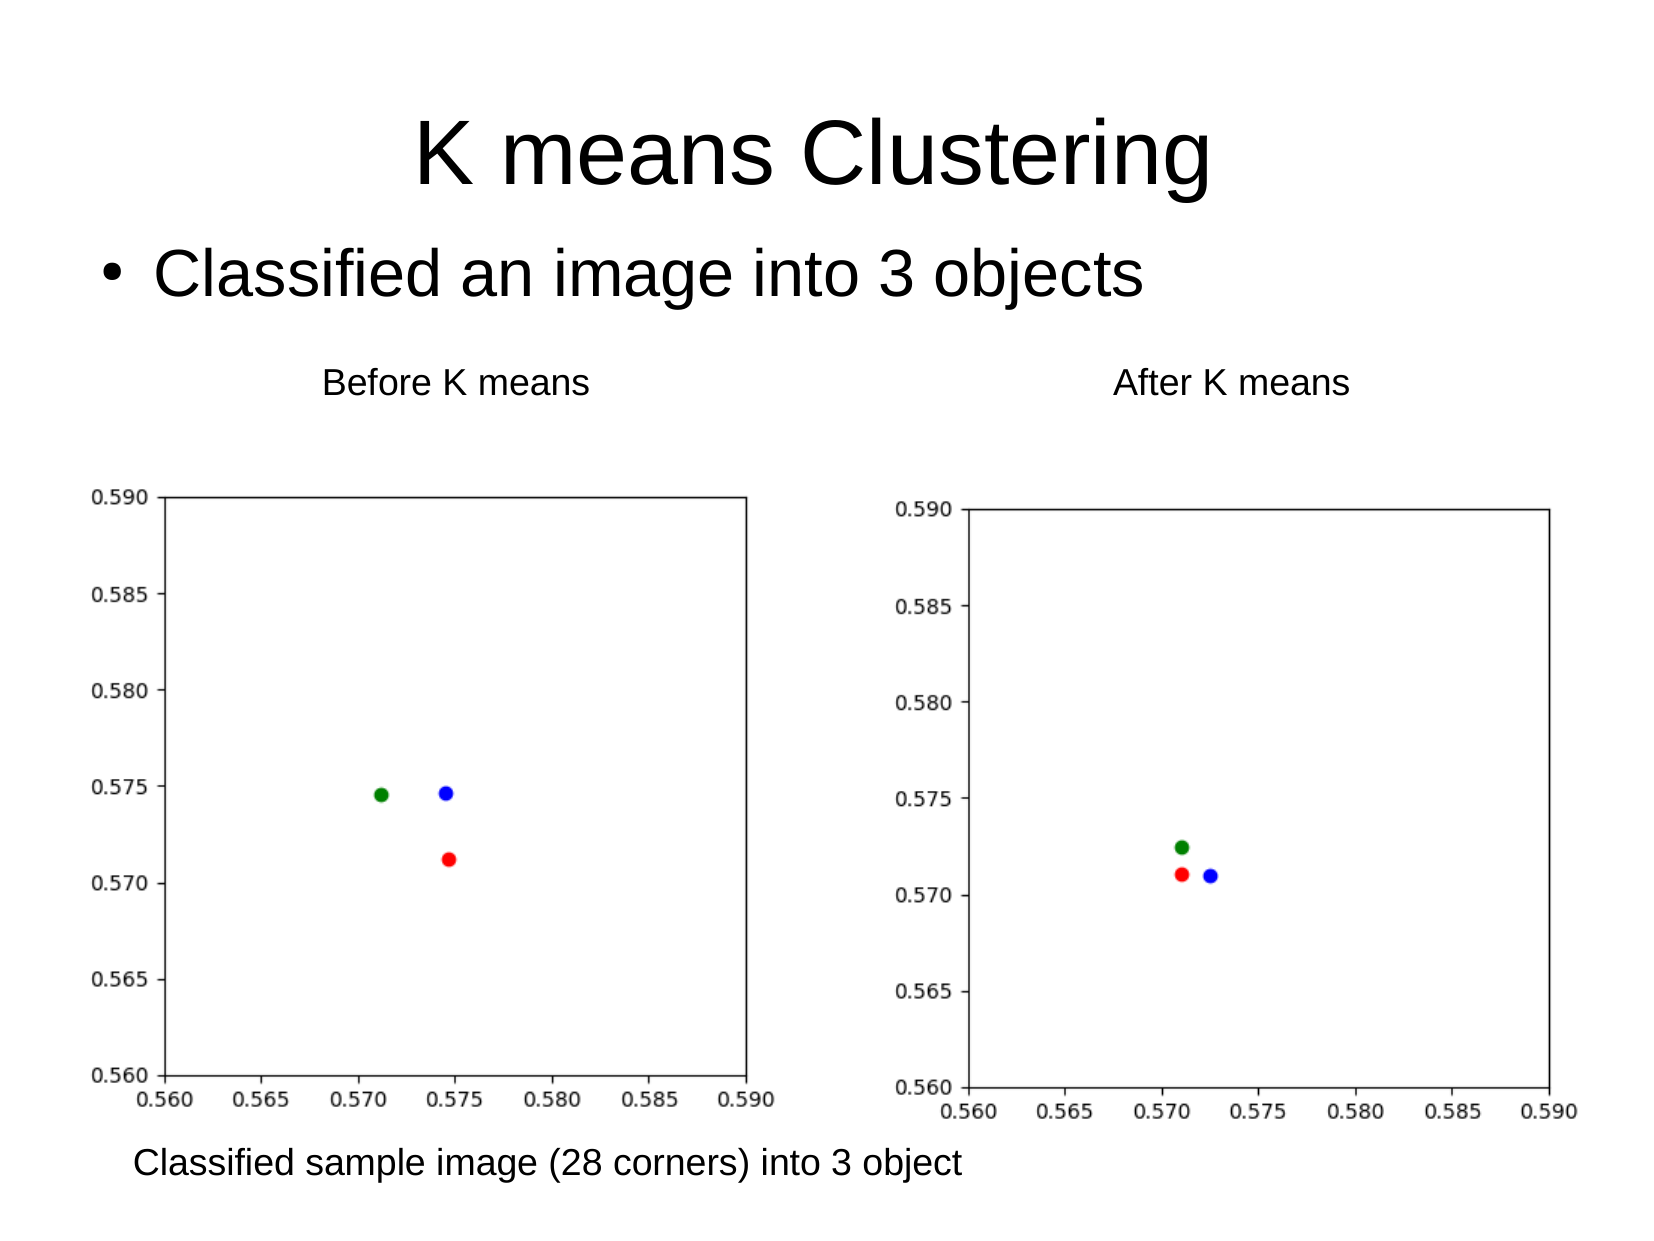

# K means Clustering
Classified an image into 3 objects
Before K means
After K means
Classified sample image (28 corners) into 3 object